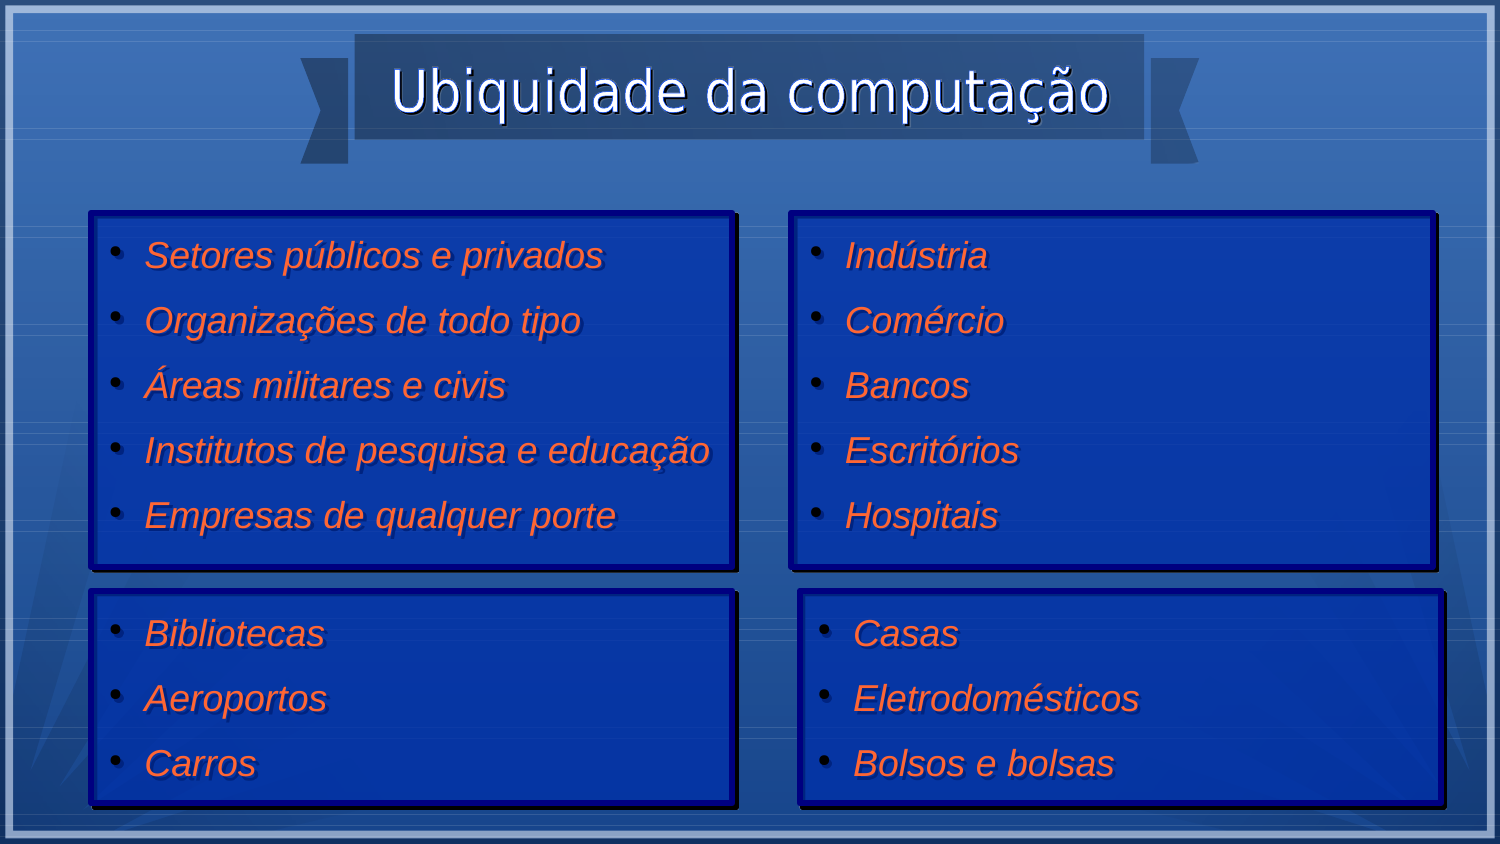

# Ubiquidade da computação
Setores públicos e privados
Organizações de todo tipo
Áreas militares e civis
Institutos de pesquisa e educação
Empresas de qualquer porte
Indústria
Comércio
Bancos
Escritórios
Hospitais
Bibliotecas
Aeroportos
Carros
Casas
Eletrodomésticos
Bolsos e bolsas